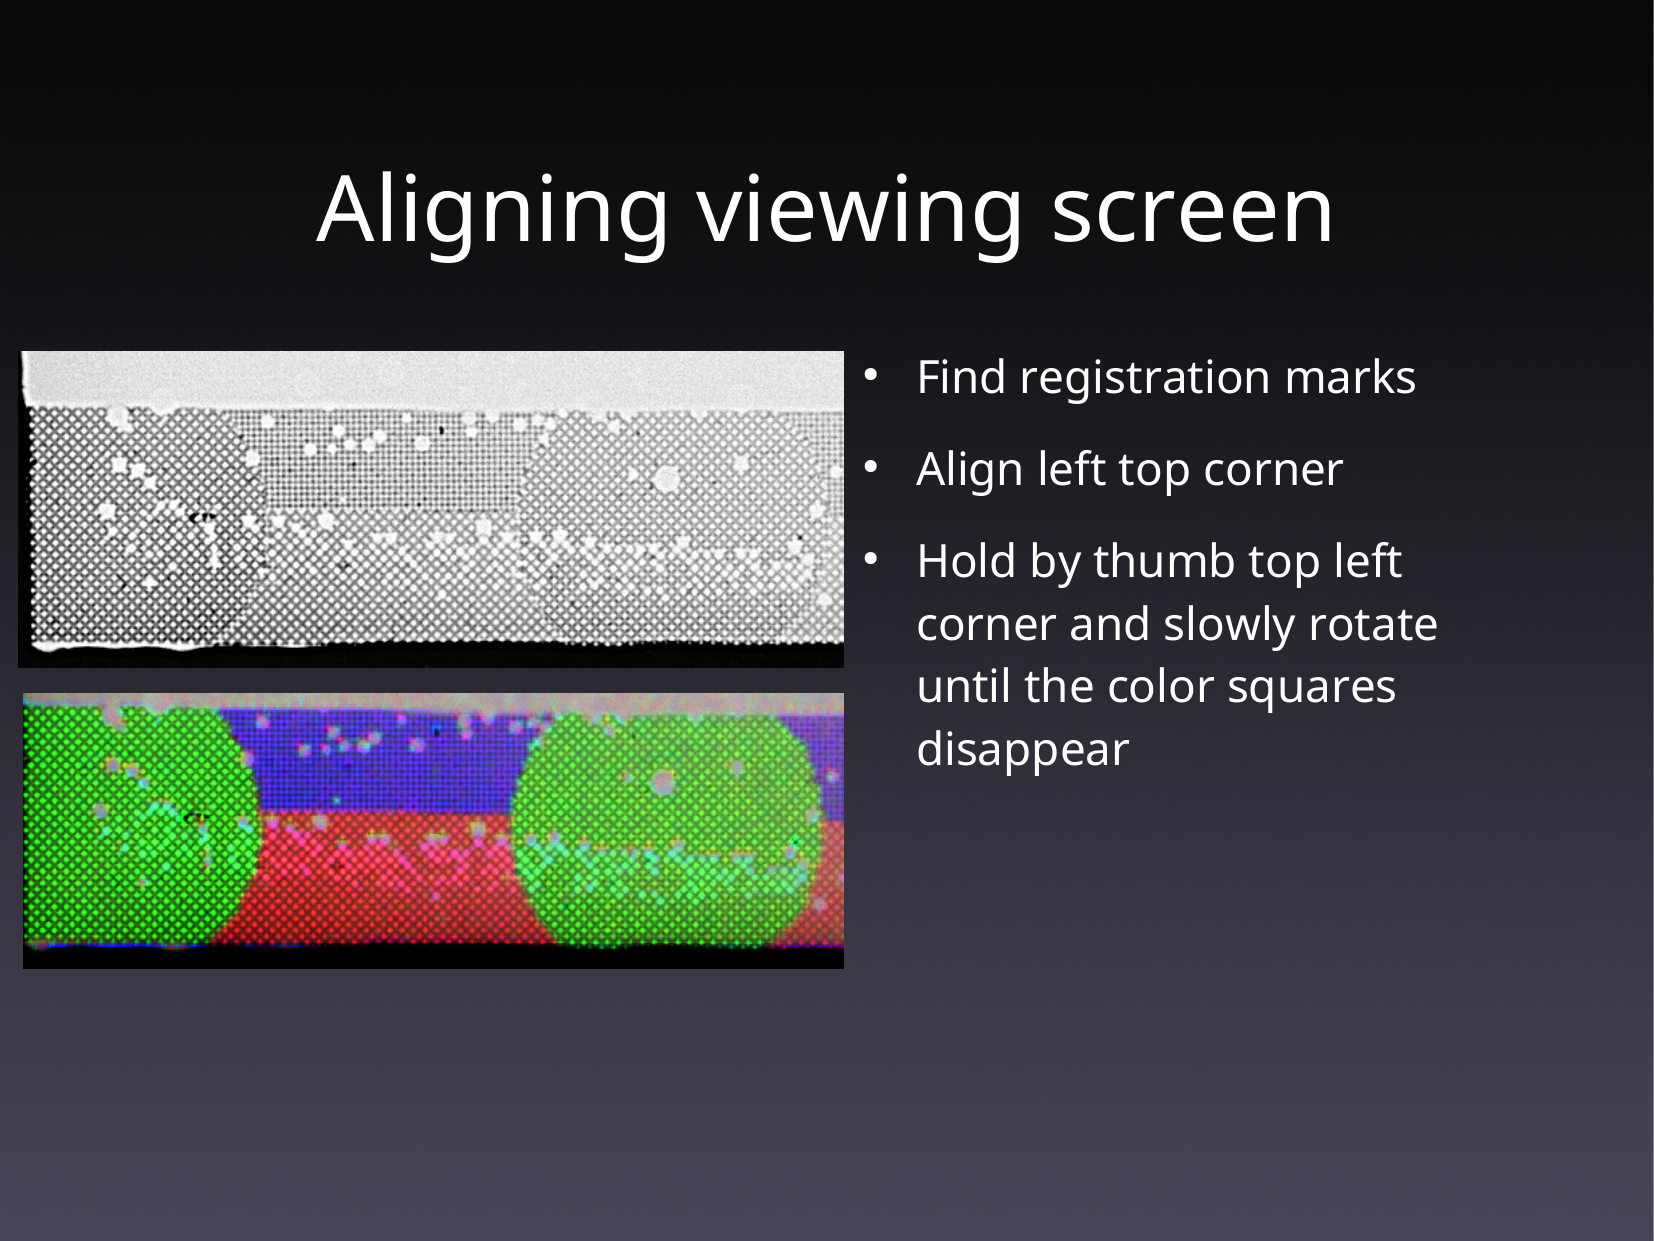

# Aligning viewing screen
Find registration marks
Align left top corner
Hold by thumb top left corner and slowly rotate until the color squares disappear